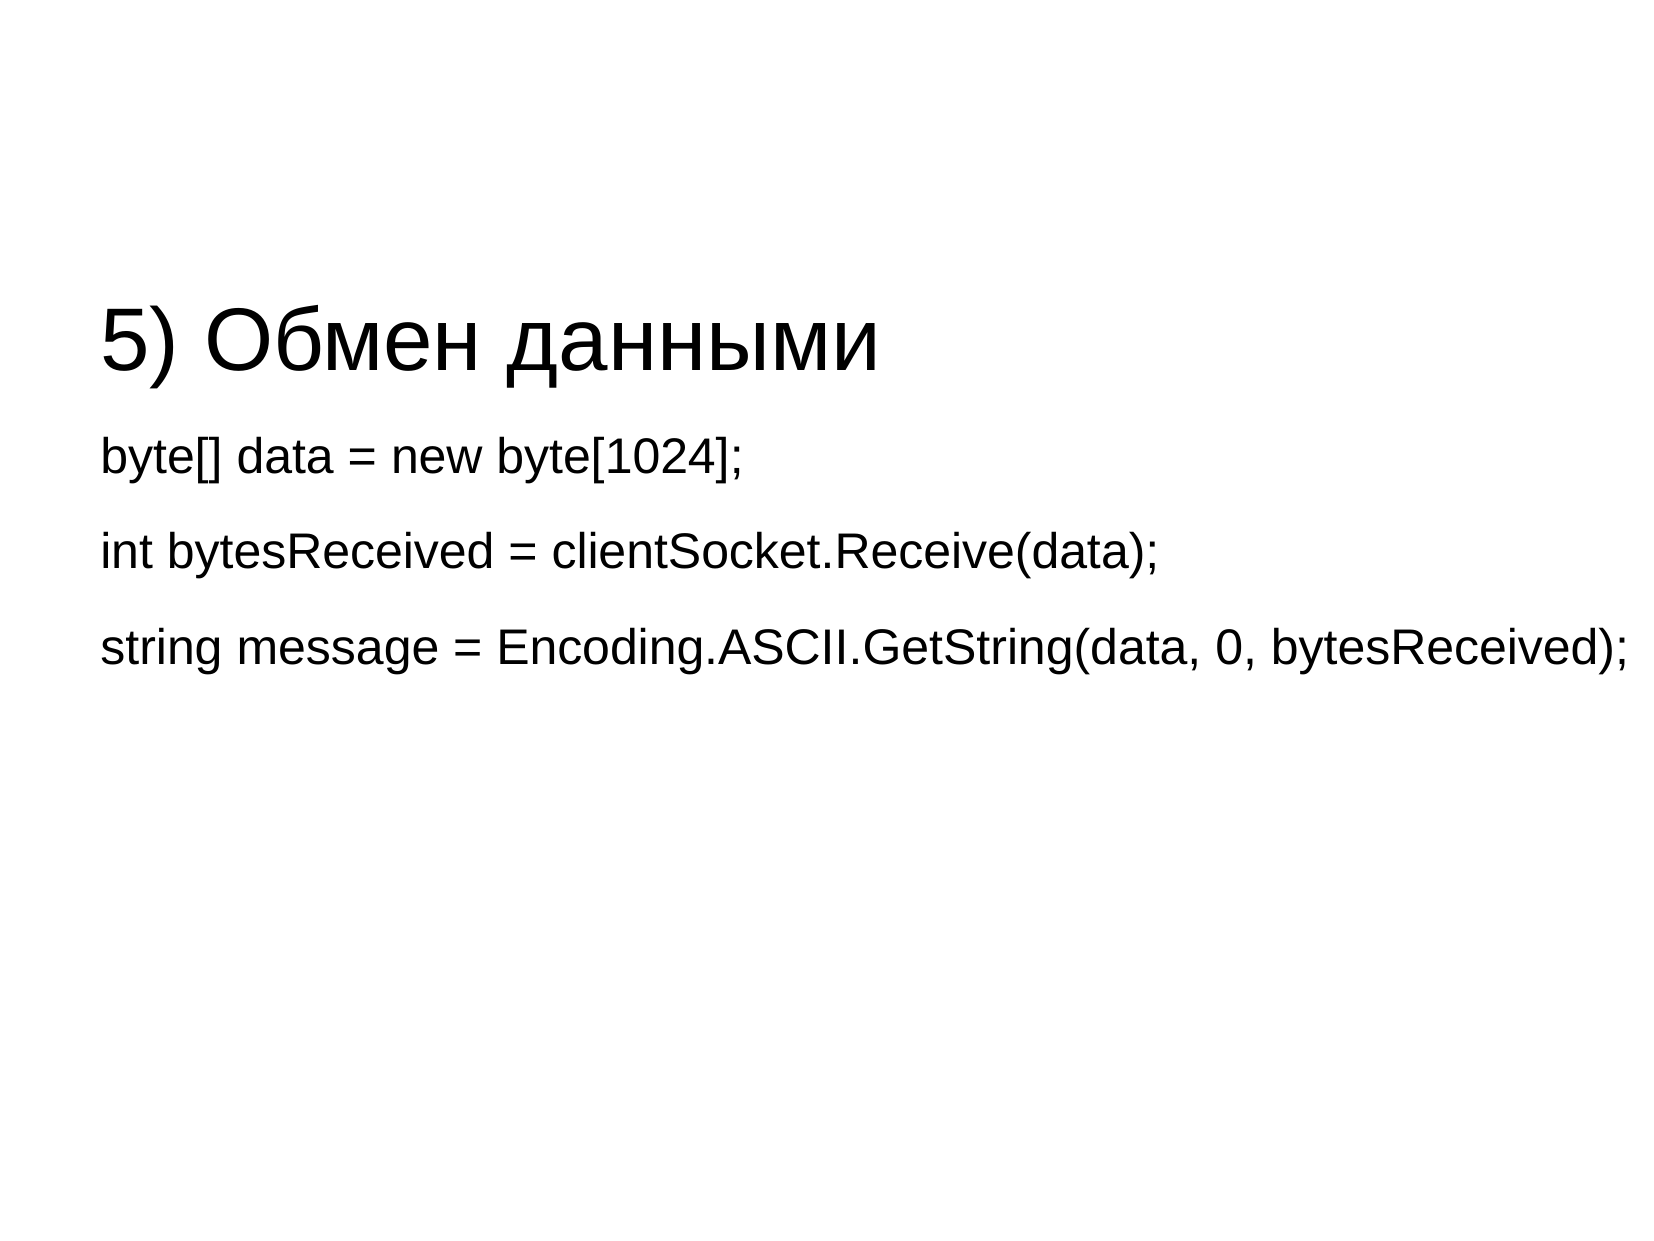

# 5) Обмен данными
byte[] data = new byte[1024];
int bytesReceived = clientSocket.Receive(data);
string message = Encoding.ASCII.GetString(data, 0, bytesReceived);